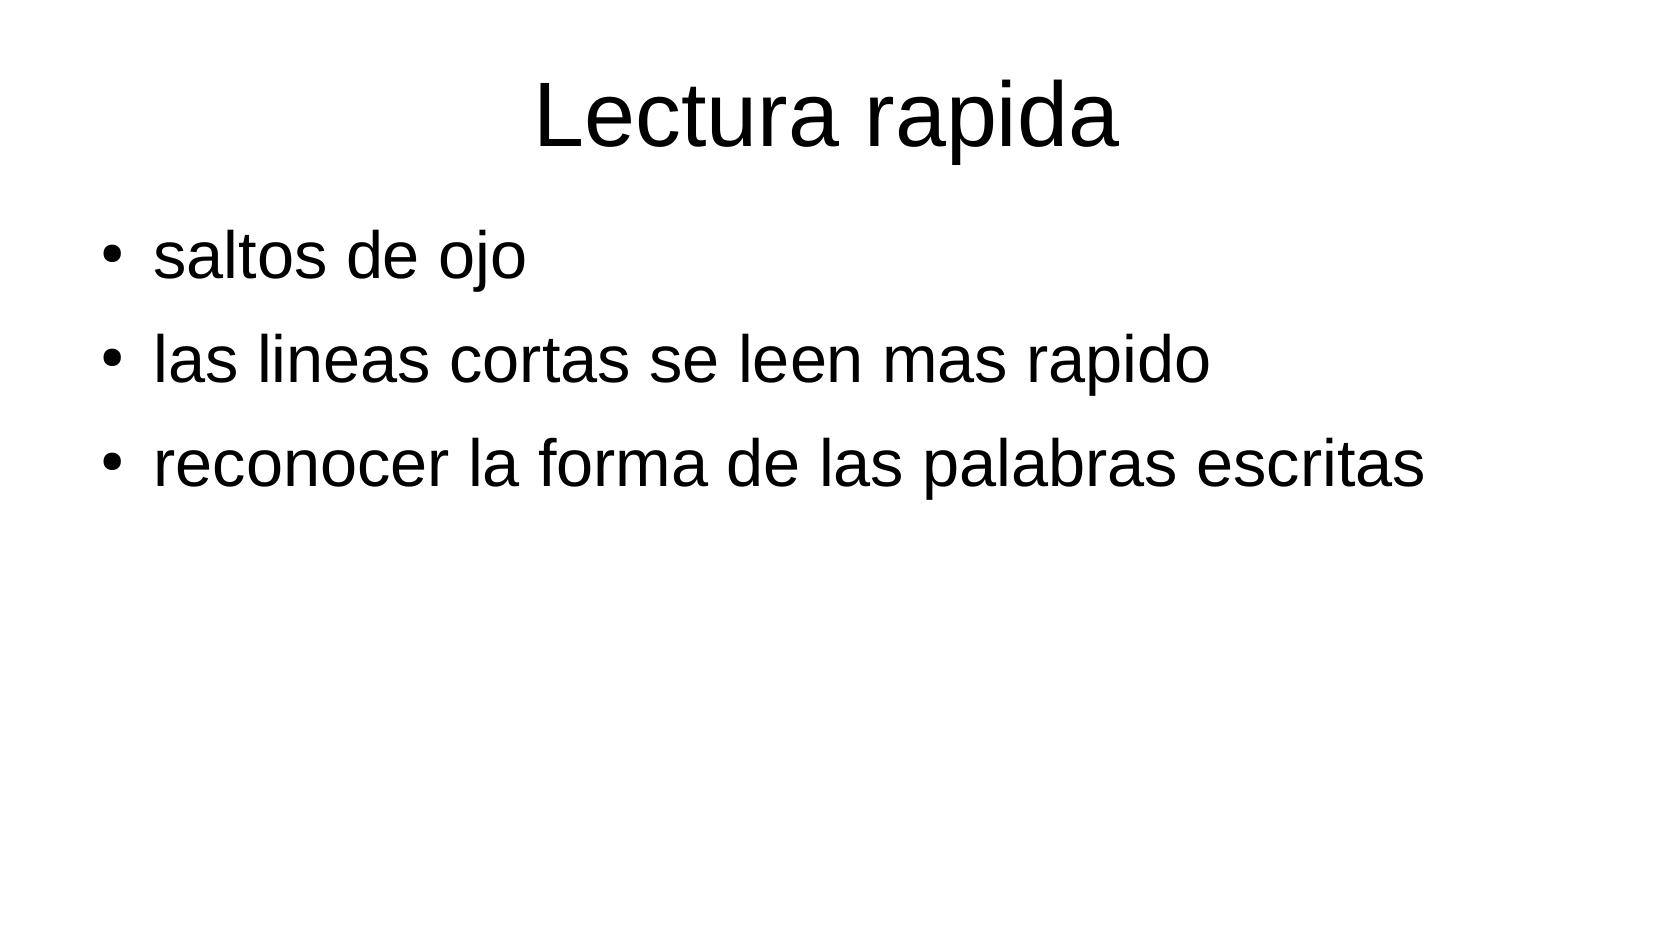

# Lectura rapida
saltos de ojo
las lineas cortas se leen mas rapido
reconocer la forma de las palabras escritas